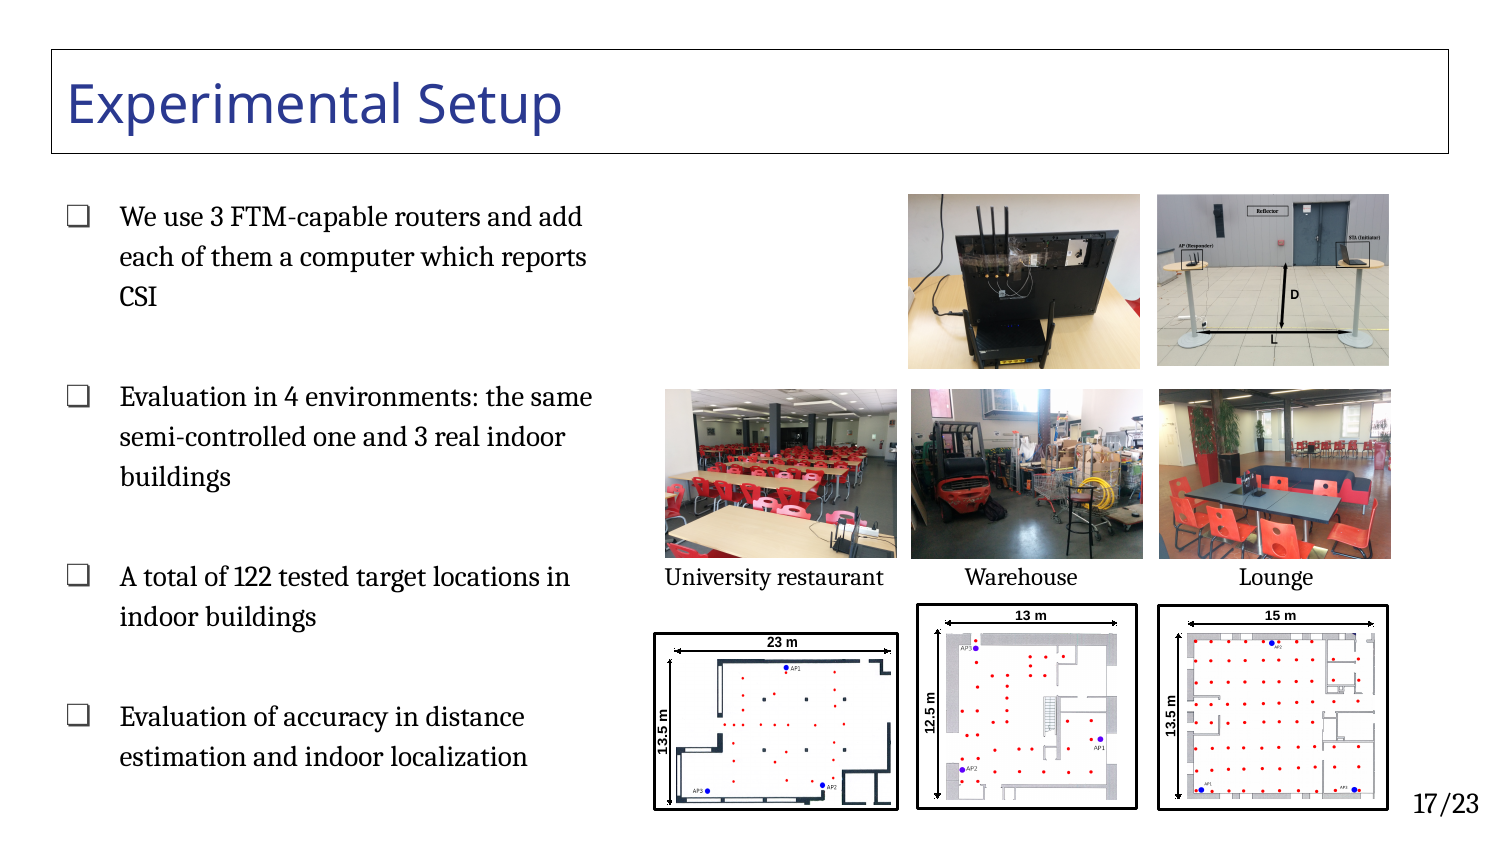

# Experimental Setup
We use 3 FTM-capable routers and add each of them a computer which reports CSI
Evaluation in 4 environments: the same semi-controlled one and 3 real indoor buildings
A total of 122 tested target locations in indoor buildings
Evaluation of accuracy in distance estimation and indoor localization
Company
University restaurant 	Warehouse 		 Lounge